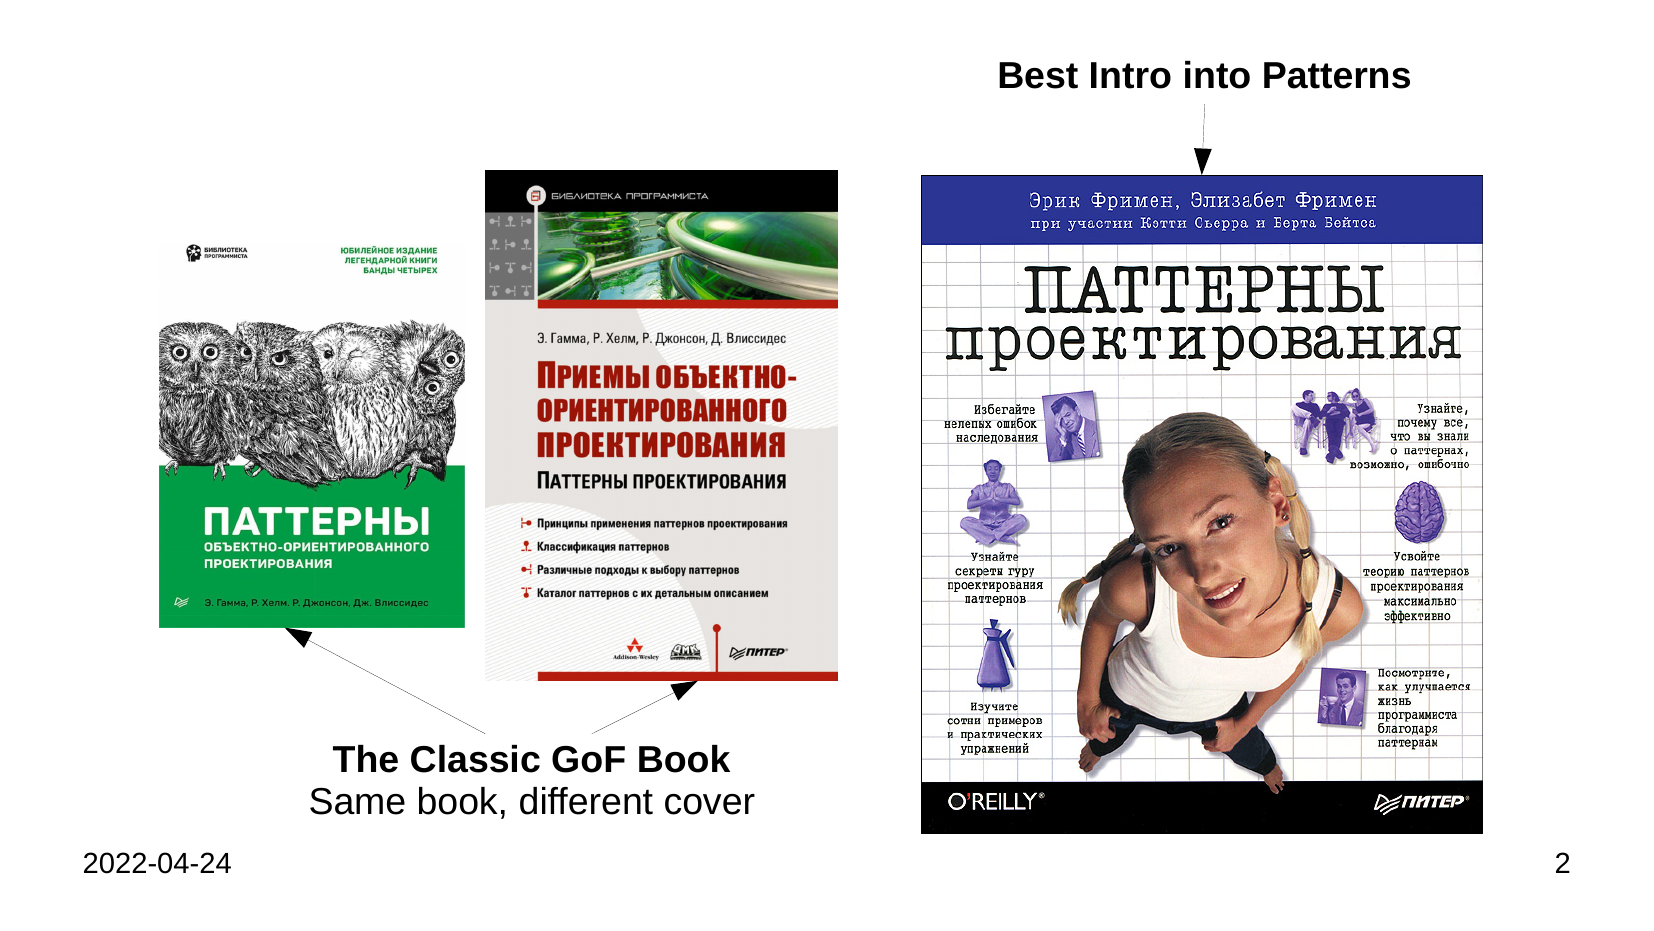

Best Intro into Patterns
The Classic GoF Book
Same book, different cover
2022-04-24
2